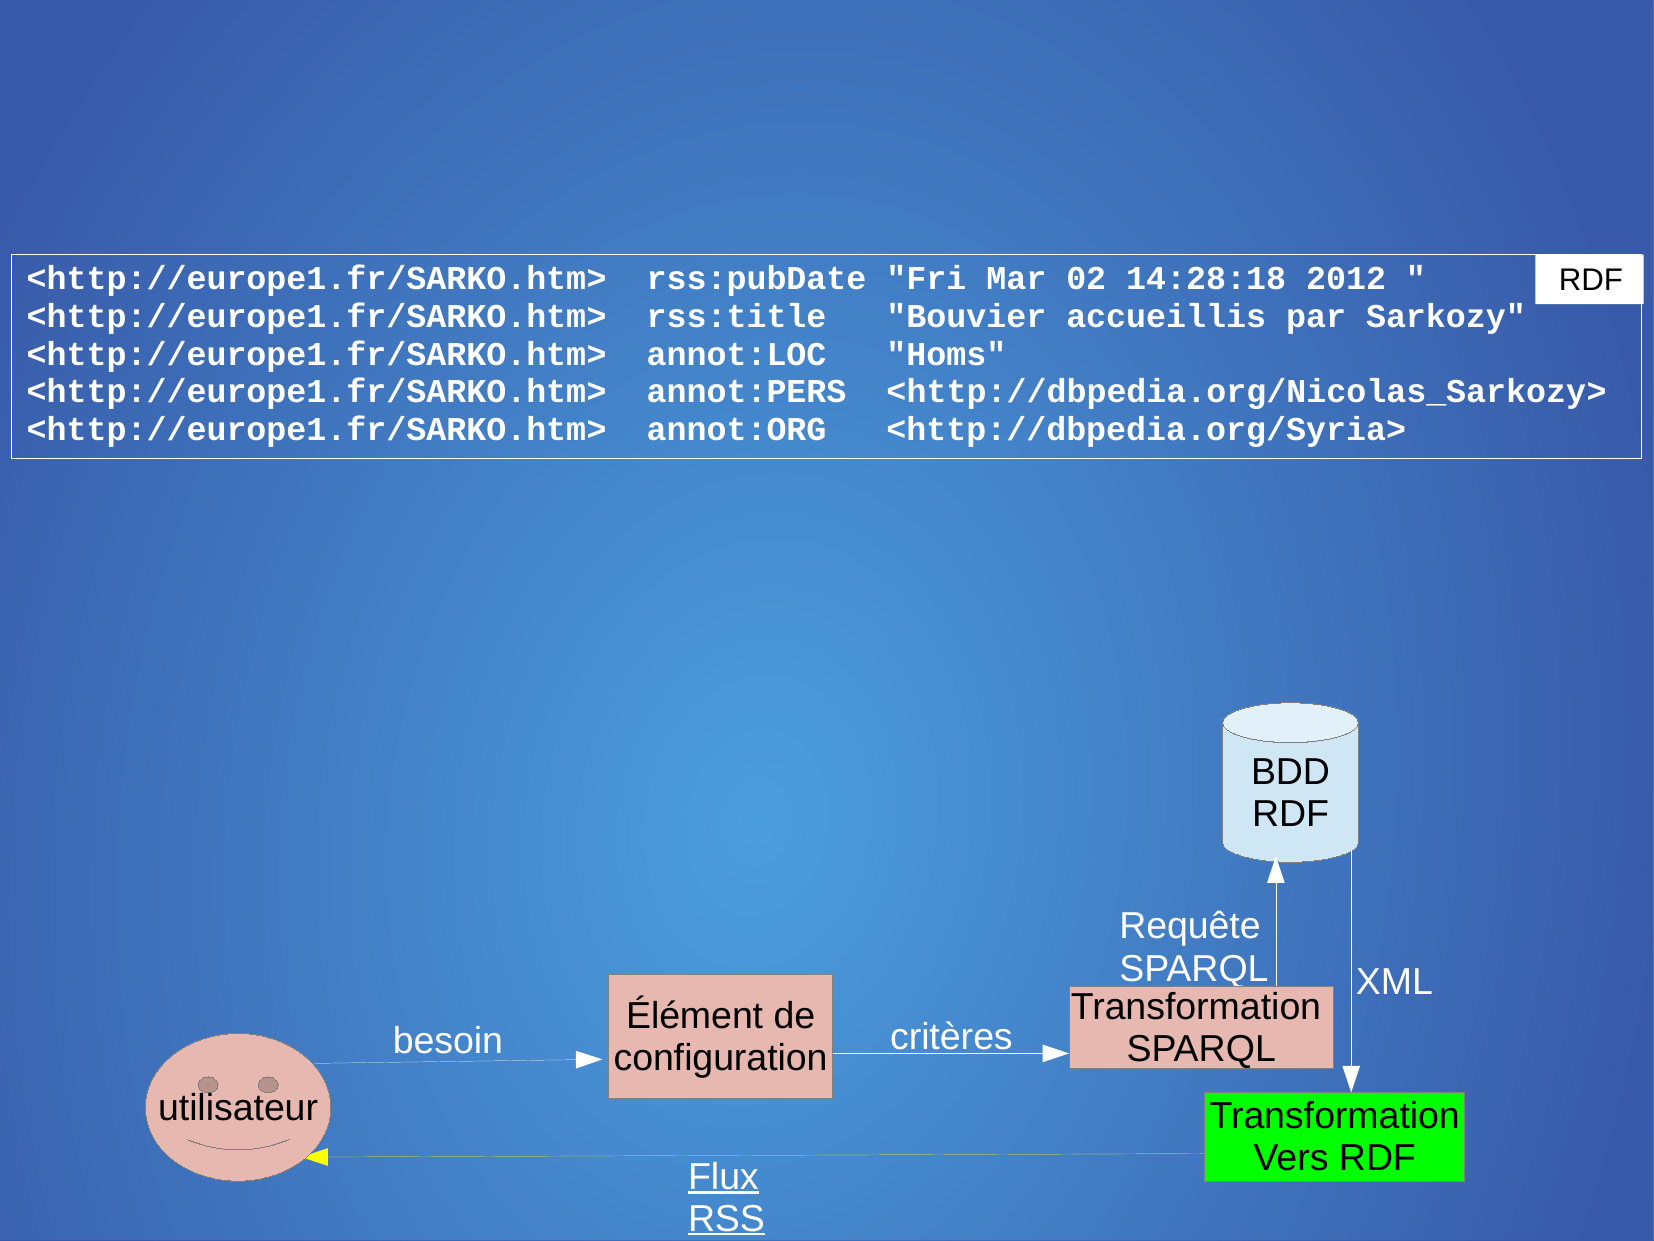

<http://europe1.fr/SARKO.htm> rss:pubDate "Fri Mar 02 14:28:18 2012 "
<http://europe1.fr/SARKO.htm> rss:title "Bouvier accueillis par Sarkozy"
<http://europe1.fr/SARKO.htm> annot:LOC "Homs"
<http://europe1.fr/SARKO.htm> annot:PERS <http://dbpedia.org/Nicolas_Sarkozy>
<http://europe1.fr/SARKO.htm> annot:ORG <http://dbpedia.org/Syria>
 RDF
BDD
RDF
Requête
SPARQL
XML
Élément de
configuration
Transformation
SPARQL
critères
besoin
utilisateur
Transformation
Vers RDF
Flux RSS